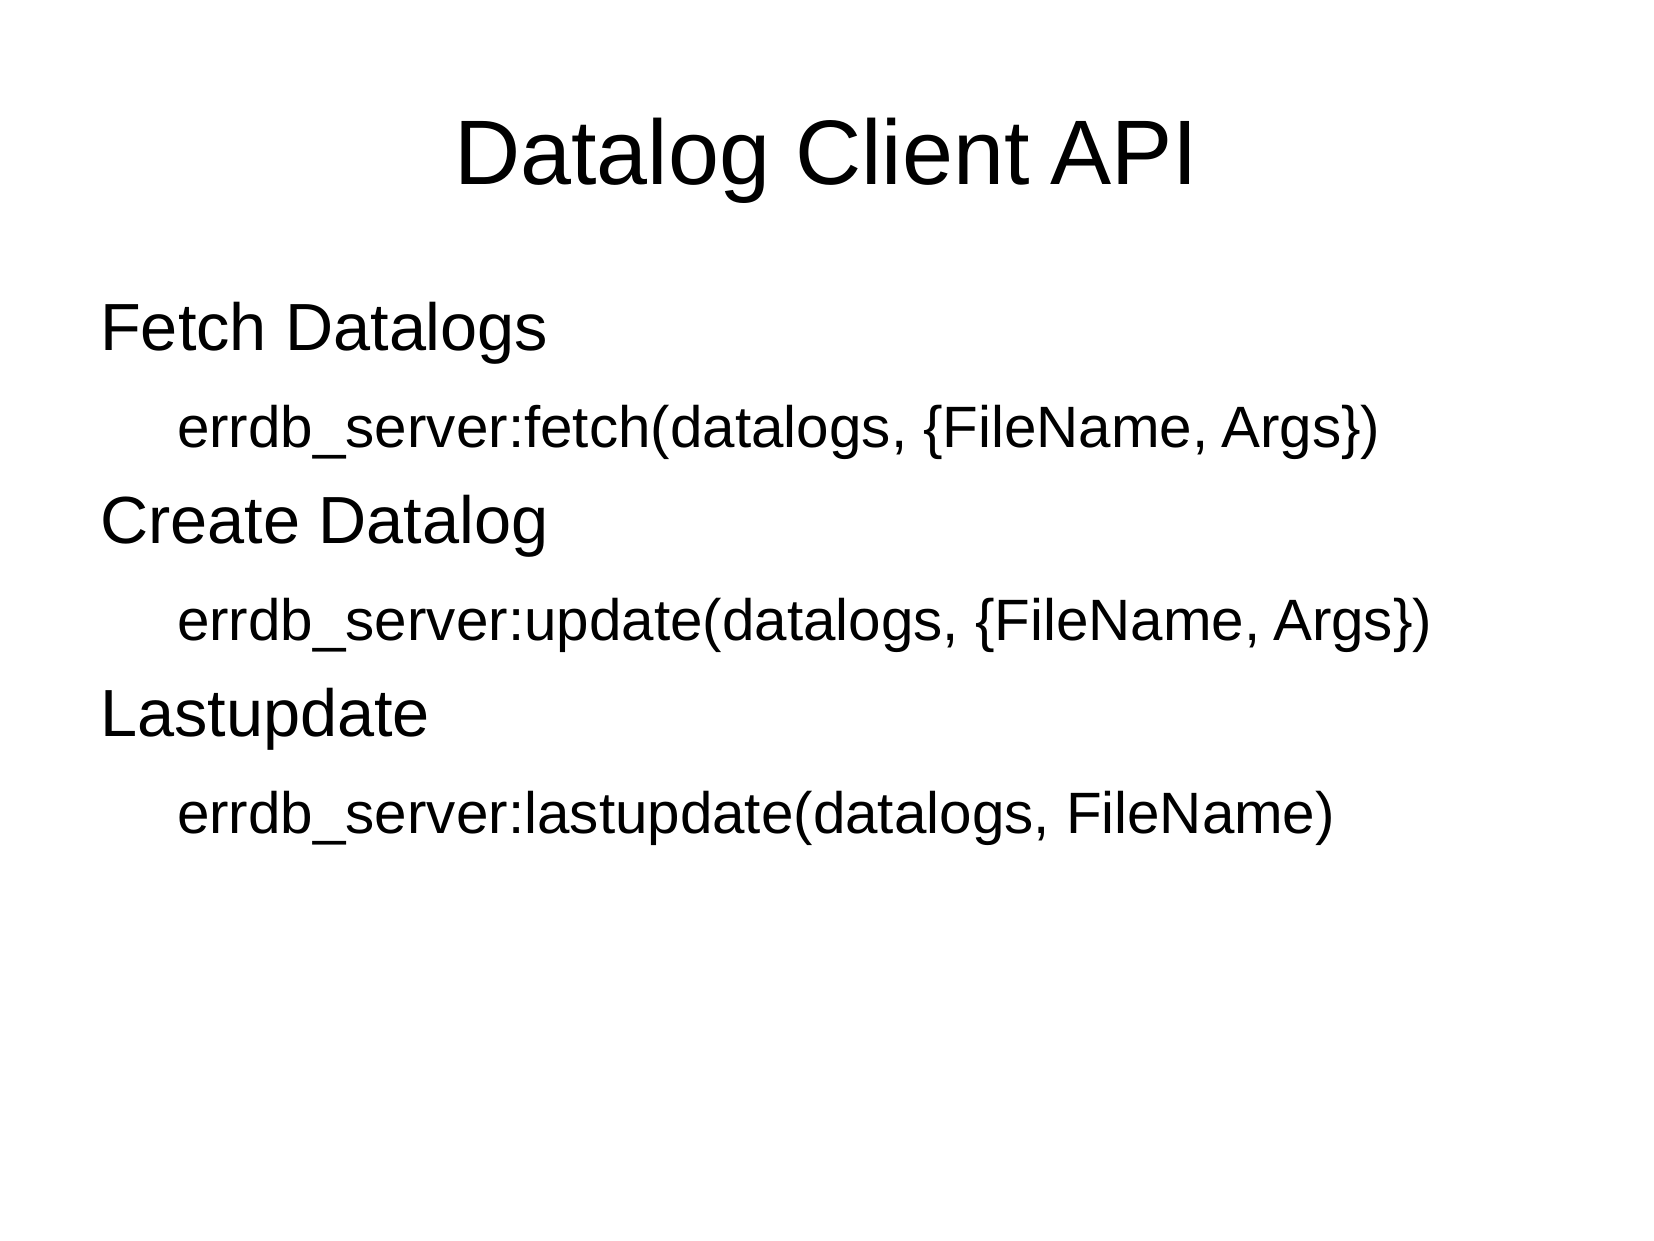

# Datalog Client API
Fetch Datalogs
errdb_server:fetch(datalogs, {FileName, Args})
Create Datalog
errdb_server:update(datalogs, {FileName, Args})
Lastupdate
errdb_server:lastupdate(datalogs, FileName)